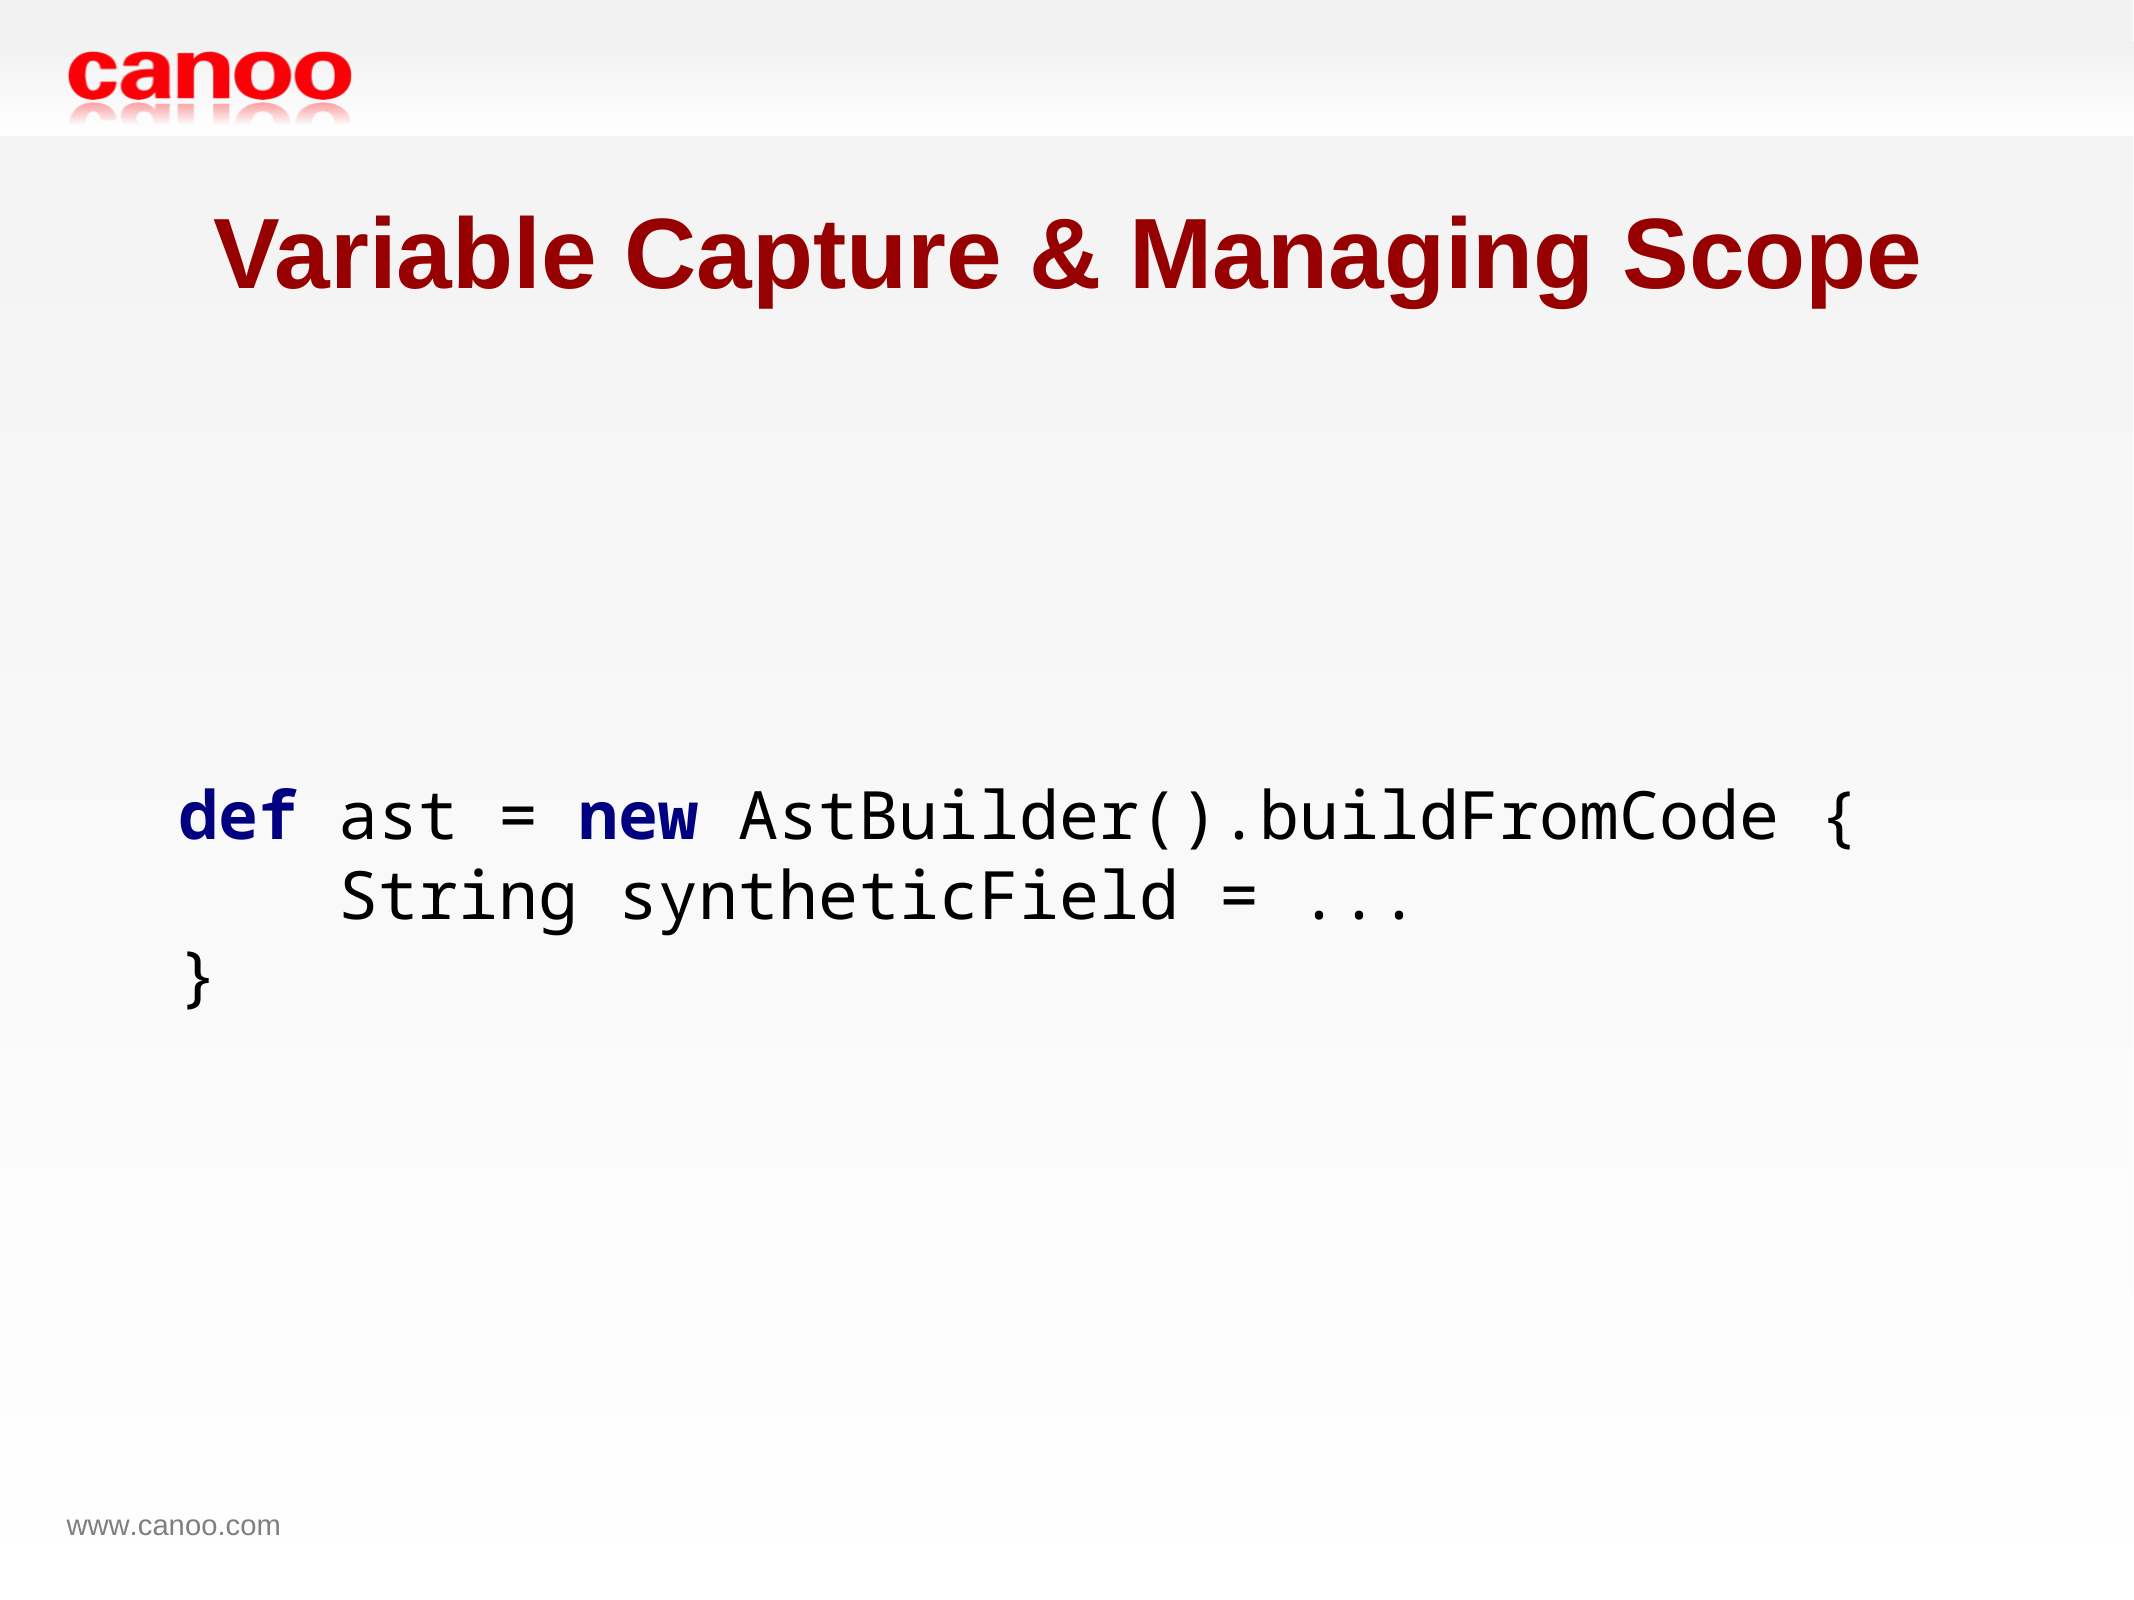

# Variable Capture & Managing Scope
def ast = new AstBuilder().buildFromCode {
 String syntheticField = ...
}